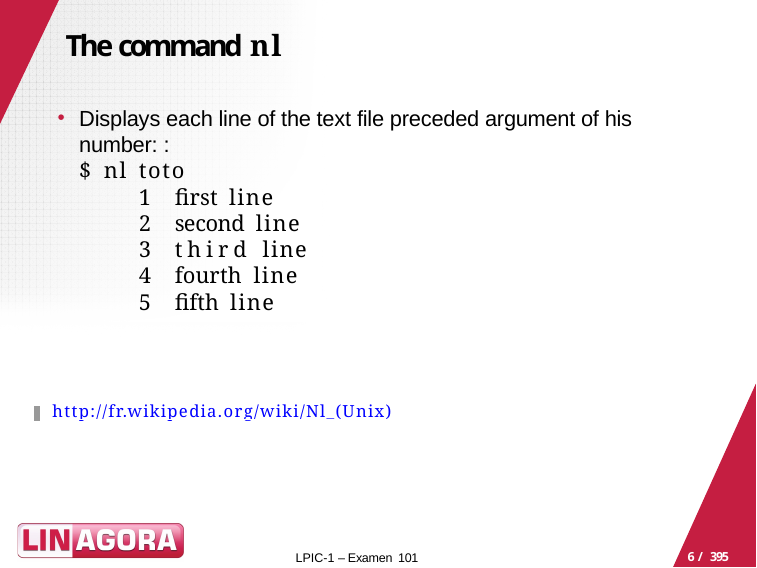

The command nl
Displays each line of the text file preceded argument of his number: :
$ nl toto
first line
second line
third line
fourth line
fifth line
http://fr.wikipedia.org/wiki/Nl_(Unix)
LPIC-1 – Examen 101